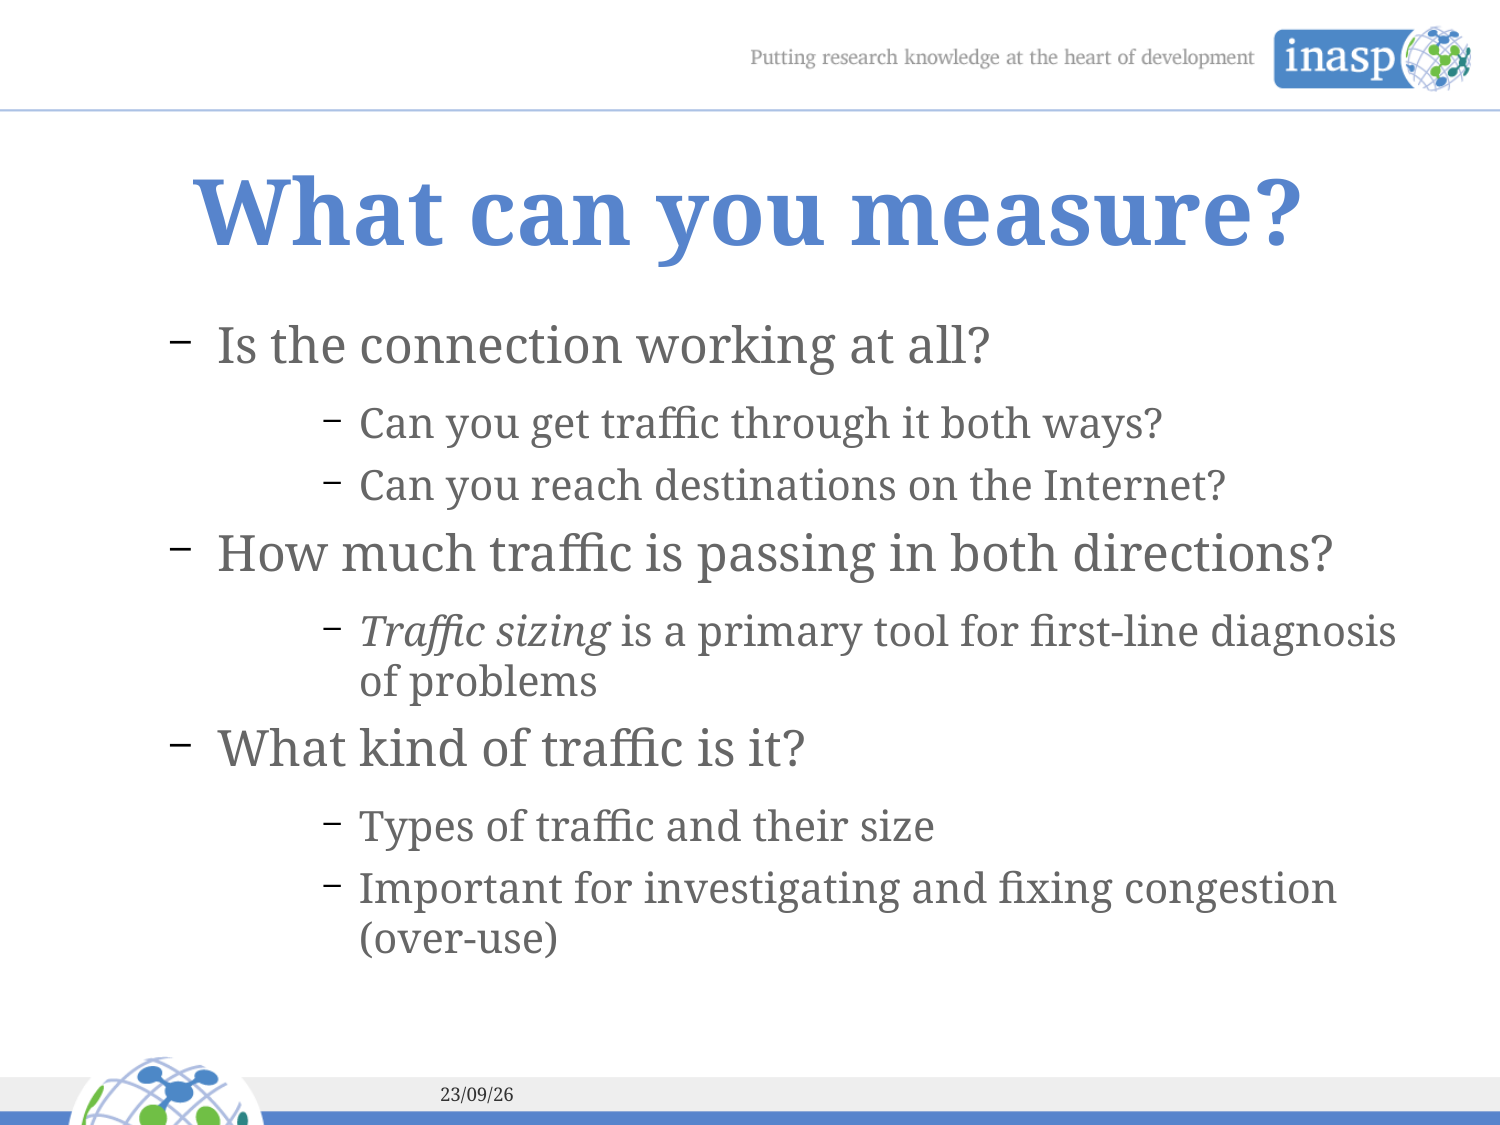

# What can you measure?
Is the connection working at all?
Can you get traffic through it both ways?
Can you reach destinations on the Internet?
How much traffic is passing in both directions?
Traffic sizing is a primary tool for first-line diagnosis of problems
What kind of traffic is it?
Types of traffic and their size
Important for investigating and fixing congestion (over-use)